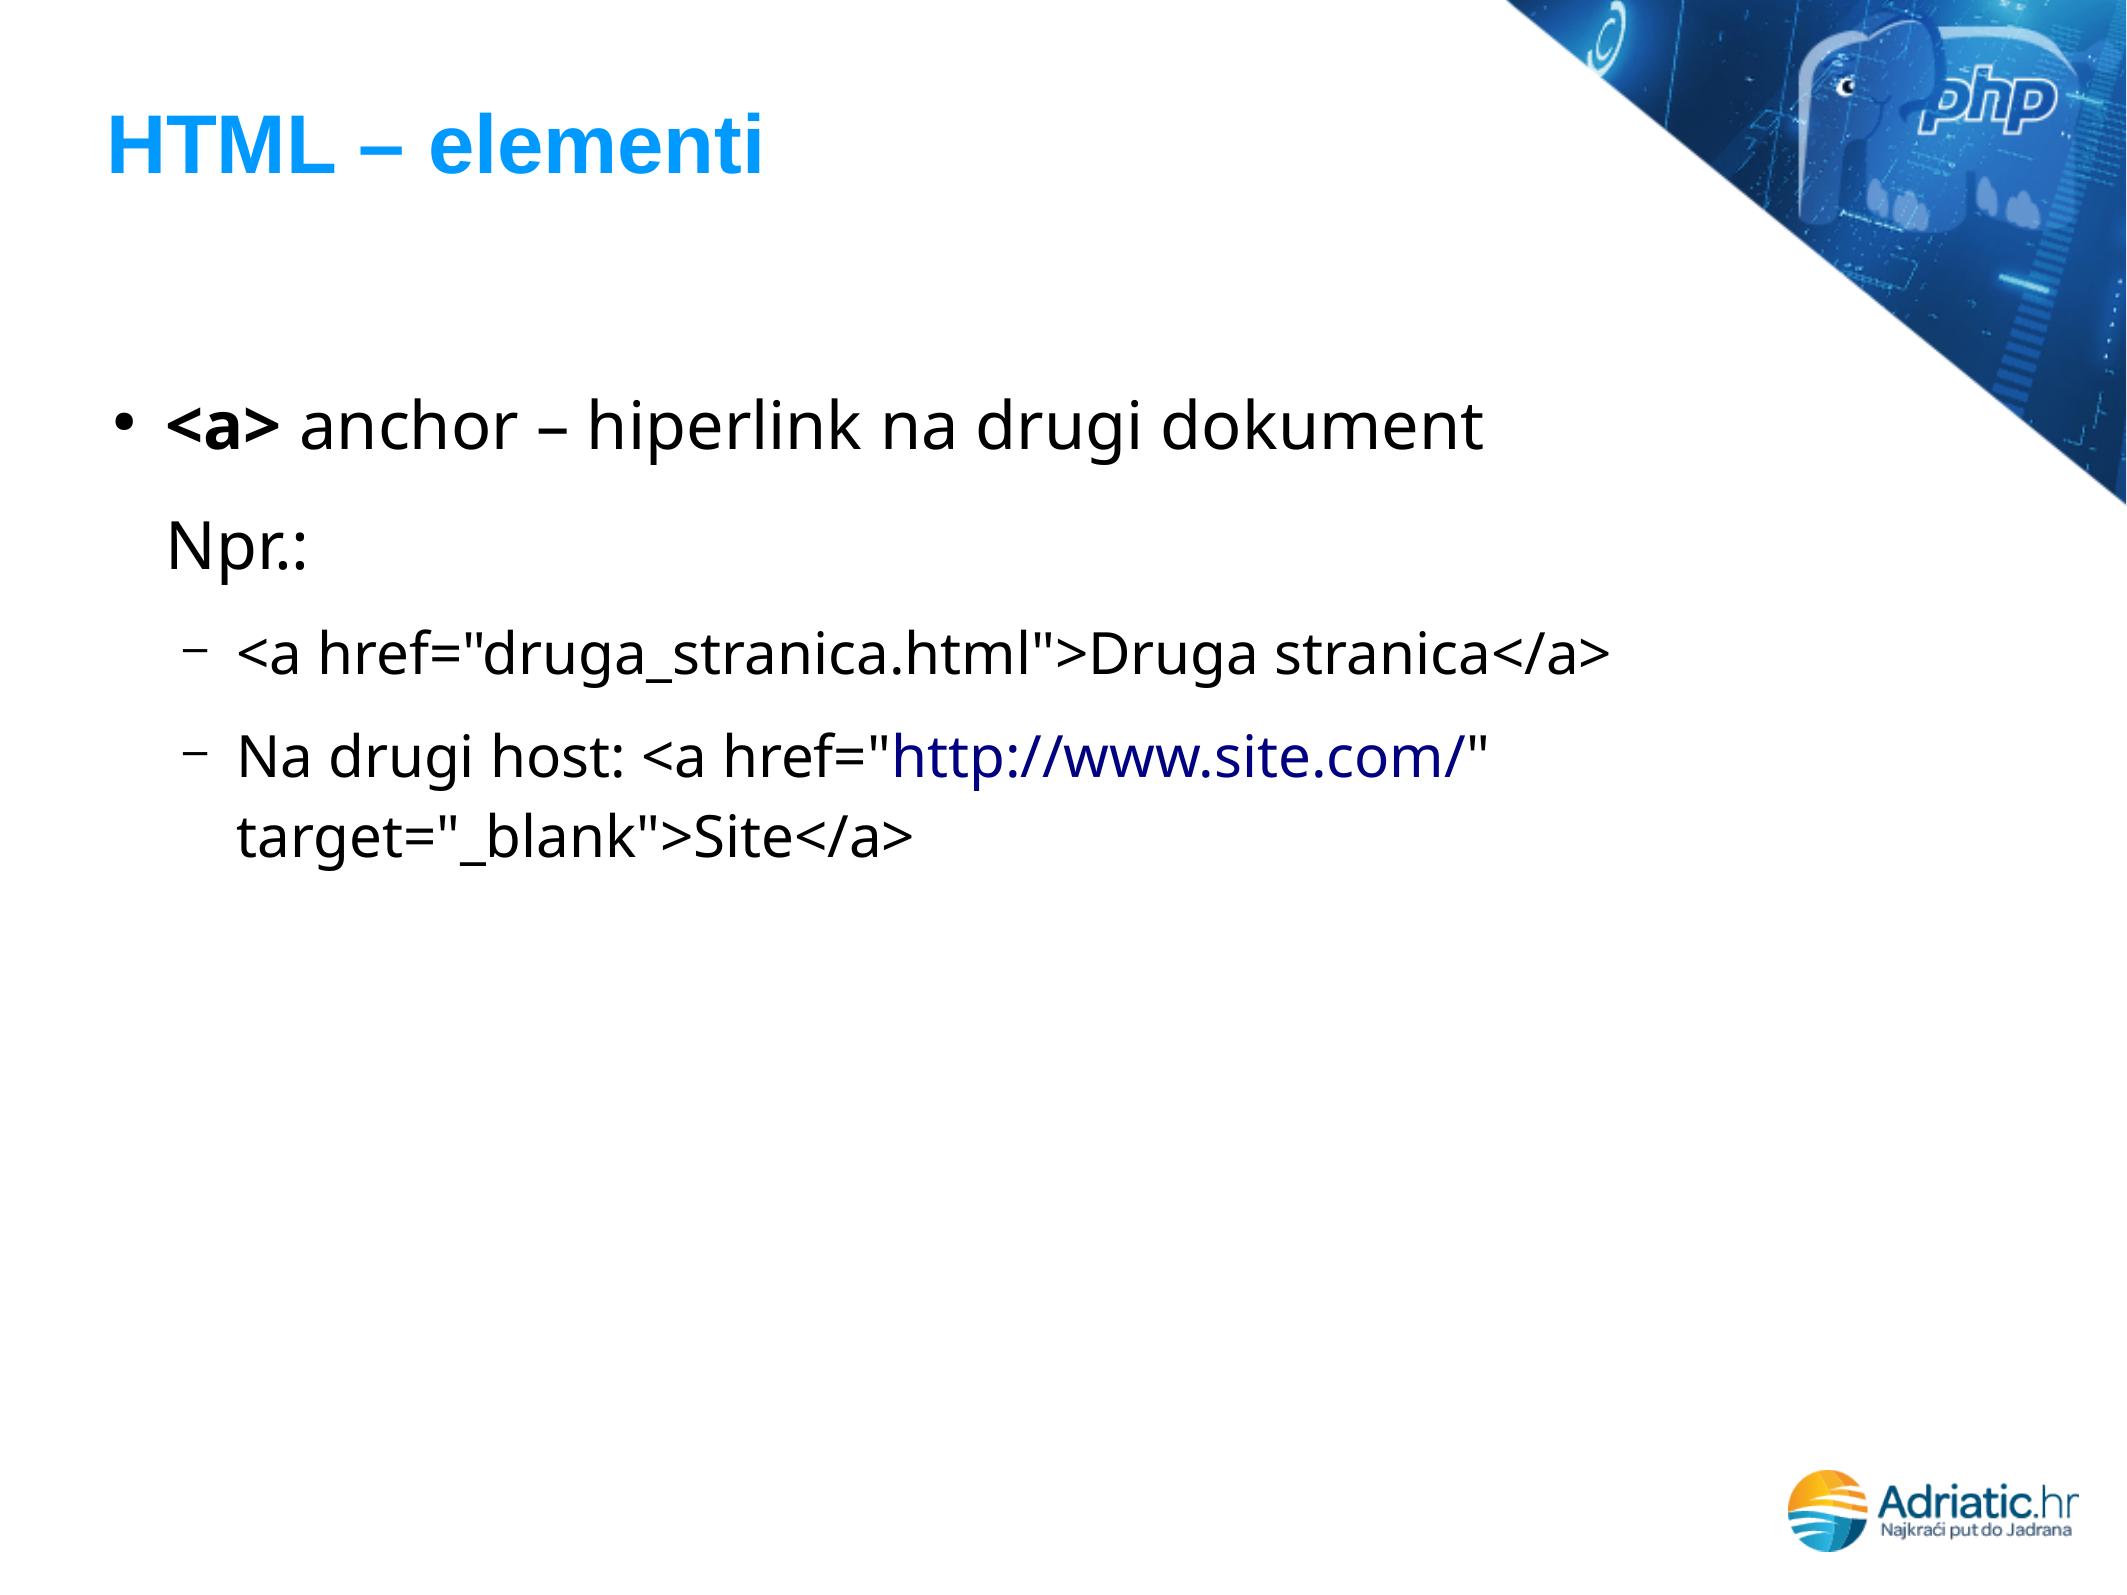

# HTML – elementi
<a> anchor – hiperlink na drugi dokument
Npr.:
<a href="druga_stranica.html">Druga stranica</a>
Na drugi host: <a href="http://www.site.com/" target="_blank">Site</a>